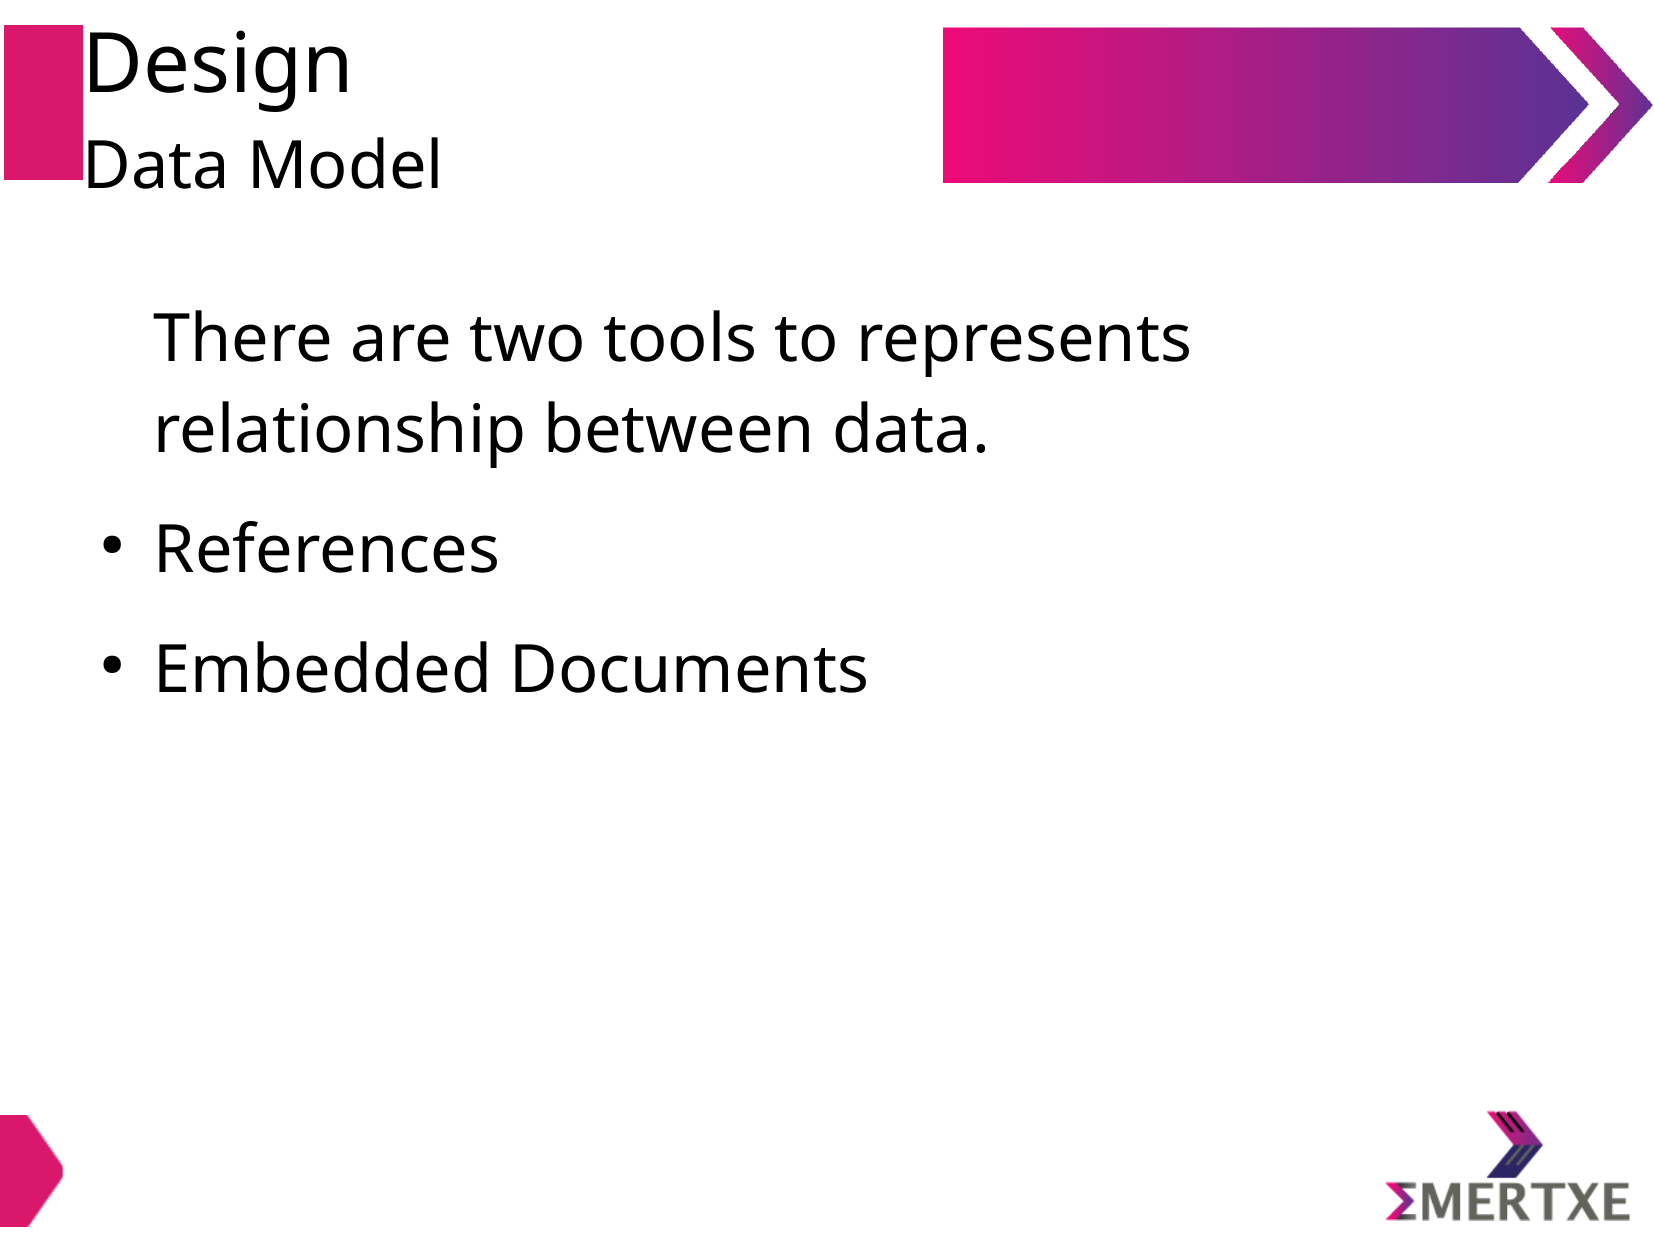

# Design Data Model
There are two tools to represents relationship between data.
References
Embedded Documents